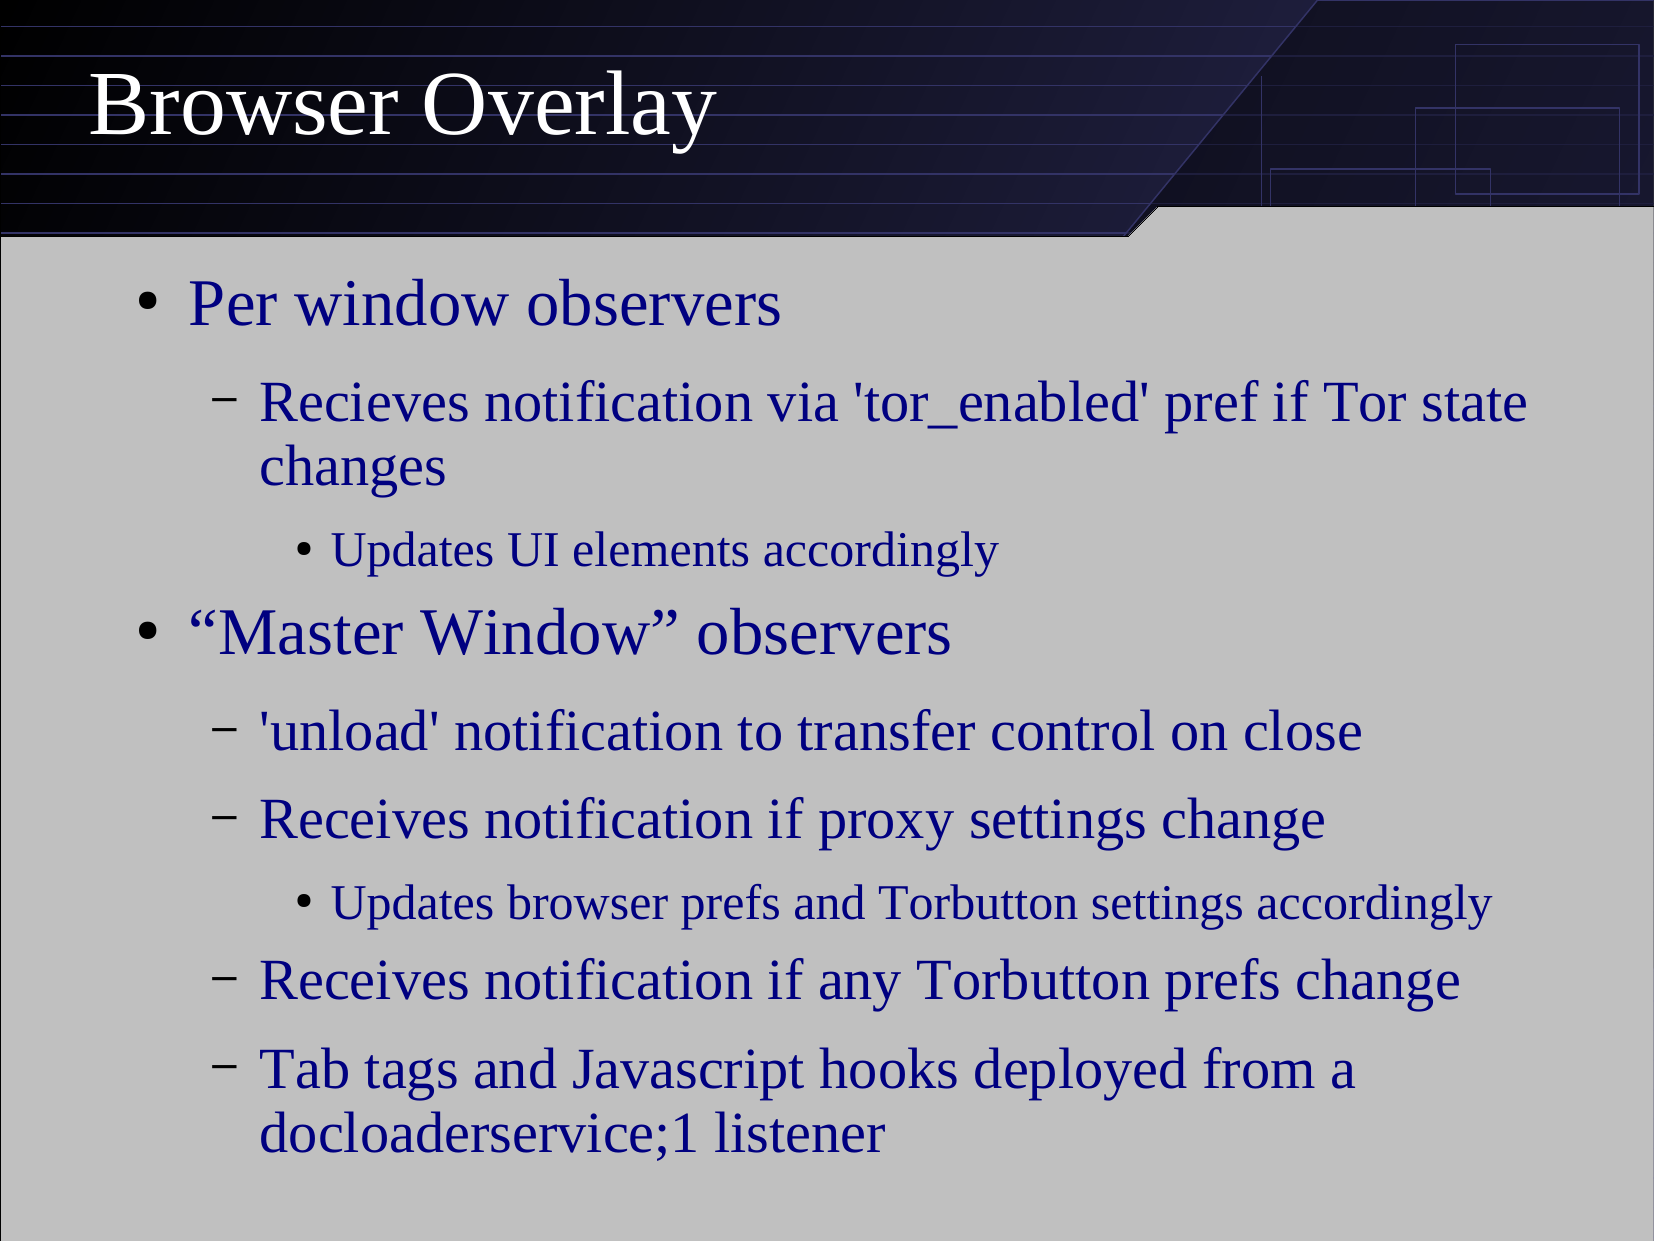

# Browser Overlay
Per window observers
Recieves notification via 'tor_enabled' pref if Tor state changes
Updates UI elements accordingly
“Master Window” observers
'unload' notification to transfer control on close
Receives notification if proxy settings change
Updates browser prefs and Torbutton settings accordingly
Receives notification if any Torbutton prefs change
Tab tags and Javascript hooks deployed from a docloaderservice;1 listener